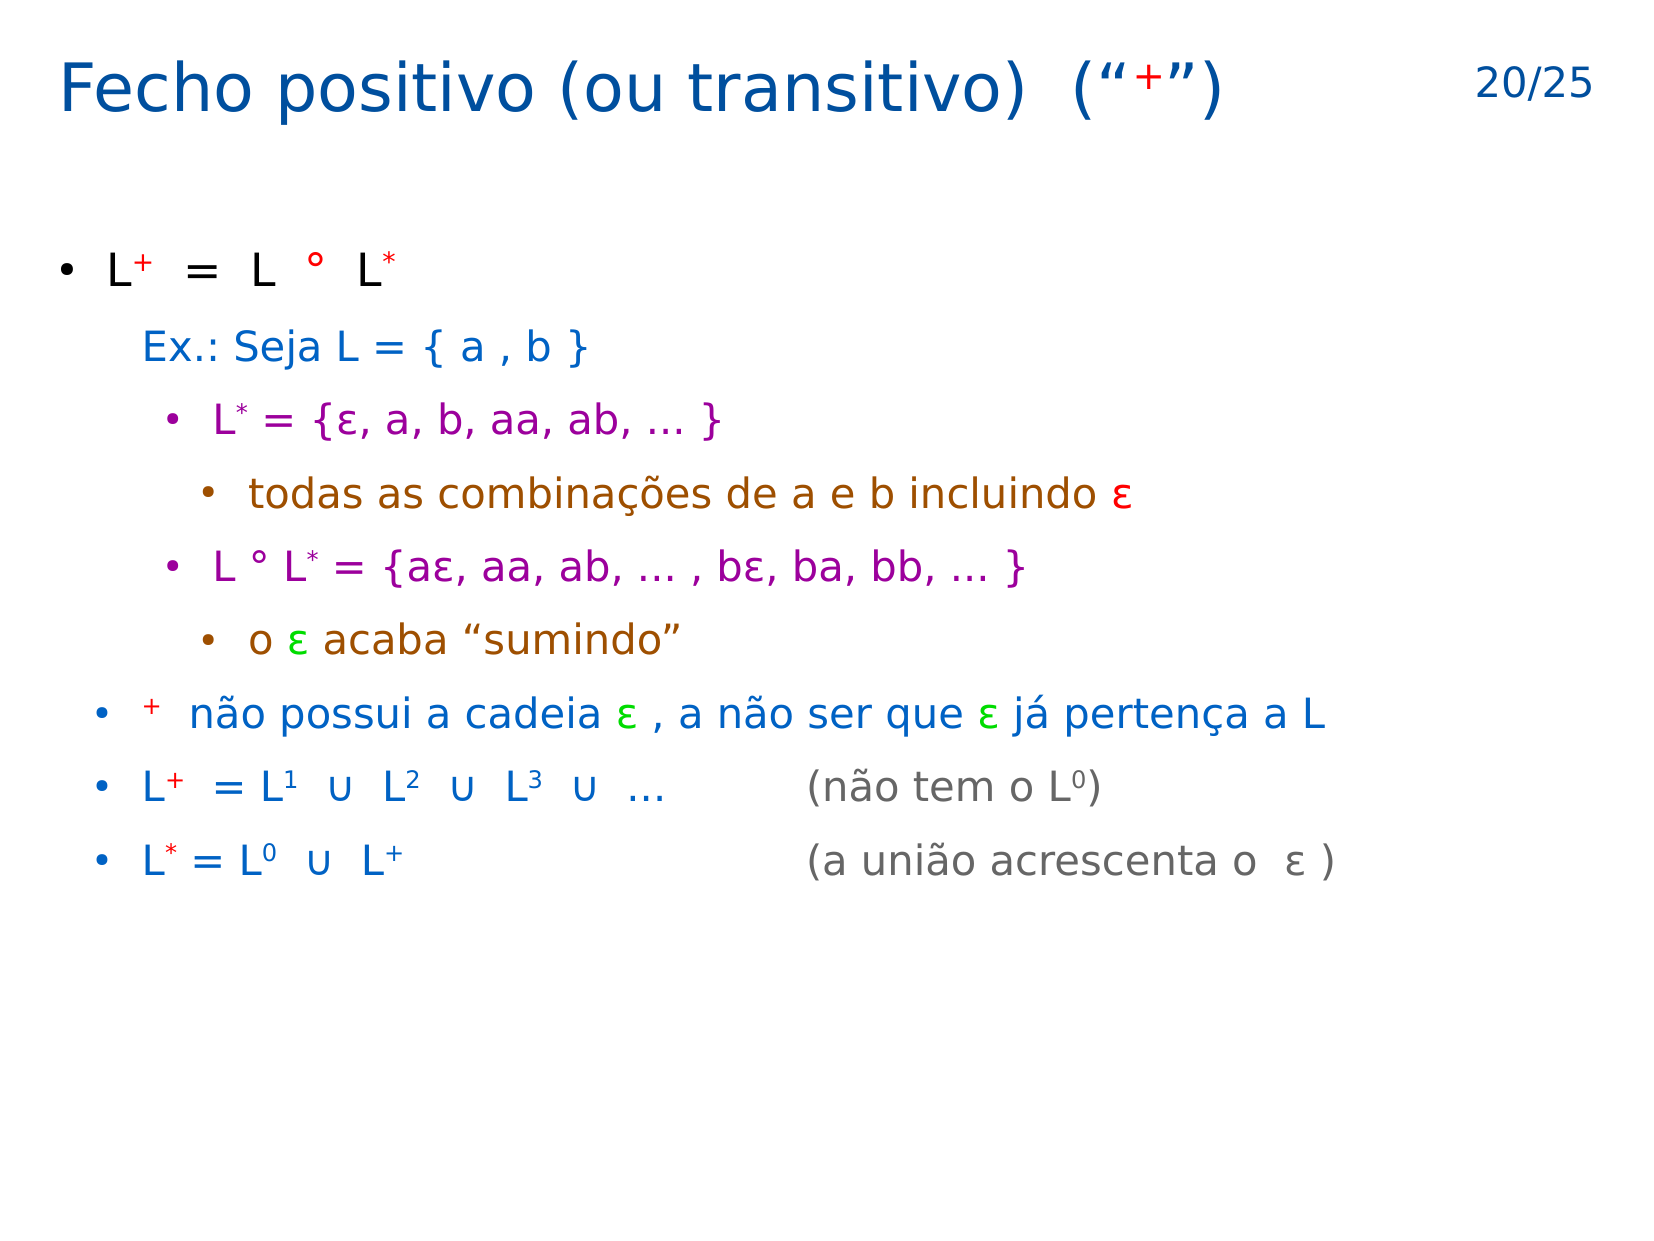

# Fecho positivo (ou transitivo) (“+”)
20
L+ = L ° L*
Ex.: Seja L = { a , b }
L* = {ε, a, b, aa, ab, ... }
todas as combinações de a e b incluindo ε
L ° L* = {aε, aa, ab, ... , bε, ba, bb, ... }
o ε acaba “sumindo”
+ não possui a cadeia ε , a não ser que ε já pertença a L
L+ = L1 ∪ L2 ∪ L3 ∪ ... 	(não tem o L0)
L* = L0 ∪ L+ 					(a união acrescenta o ε )